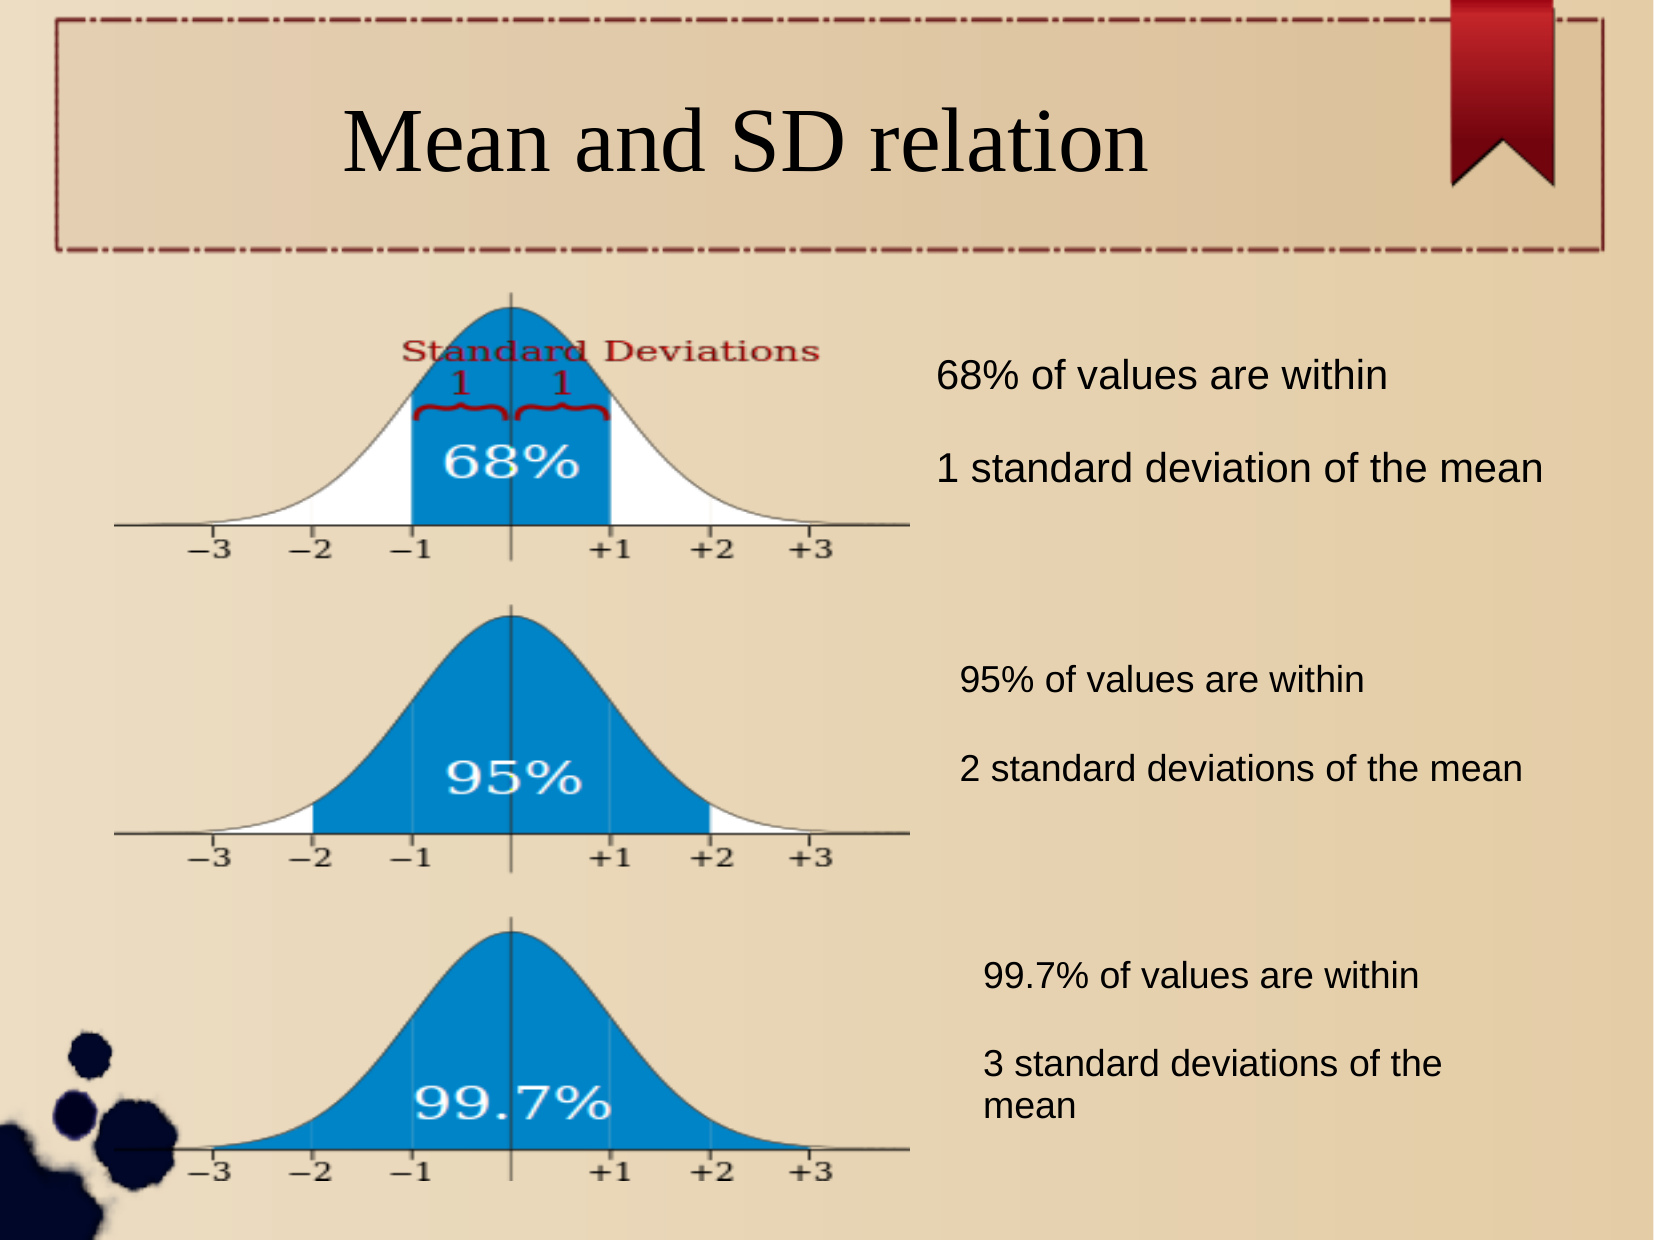

# Mean and SD relation
68% of values are within
1 standard deviation of the mean
95% of values are within
2 standard deviations of the mean
99.7% of values are within
3 standard deviations of the mean